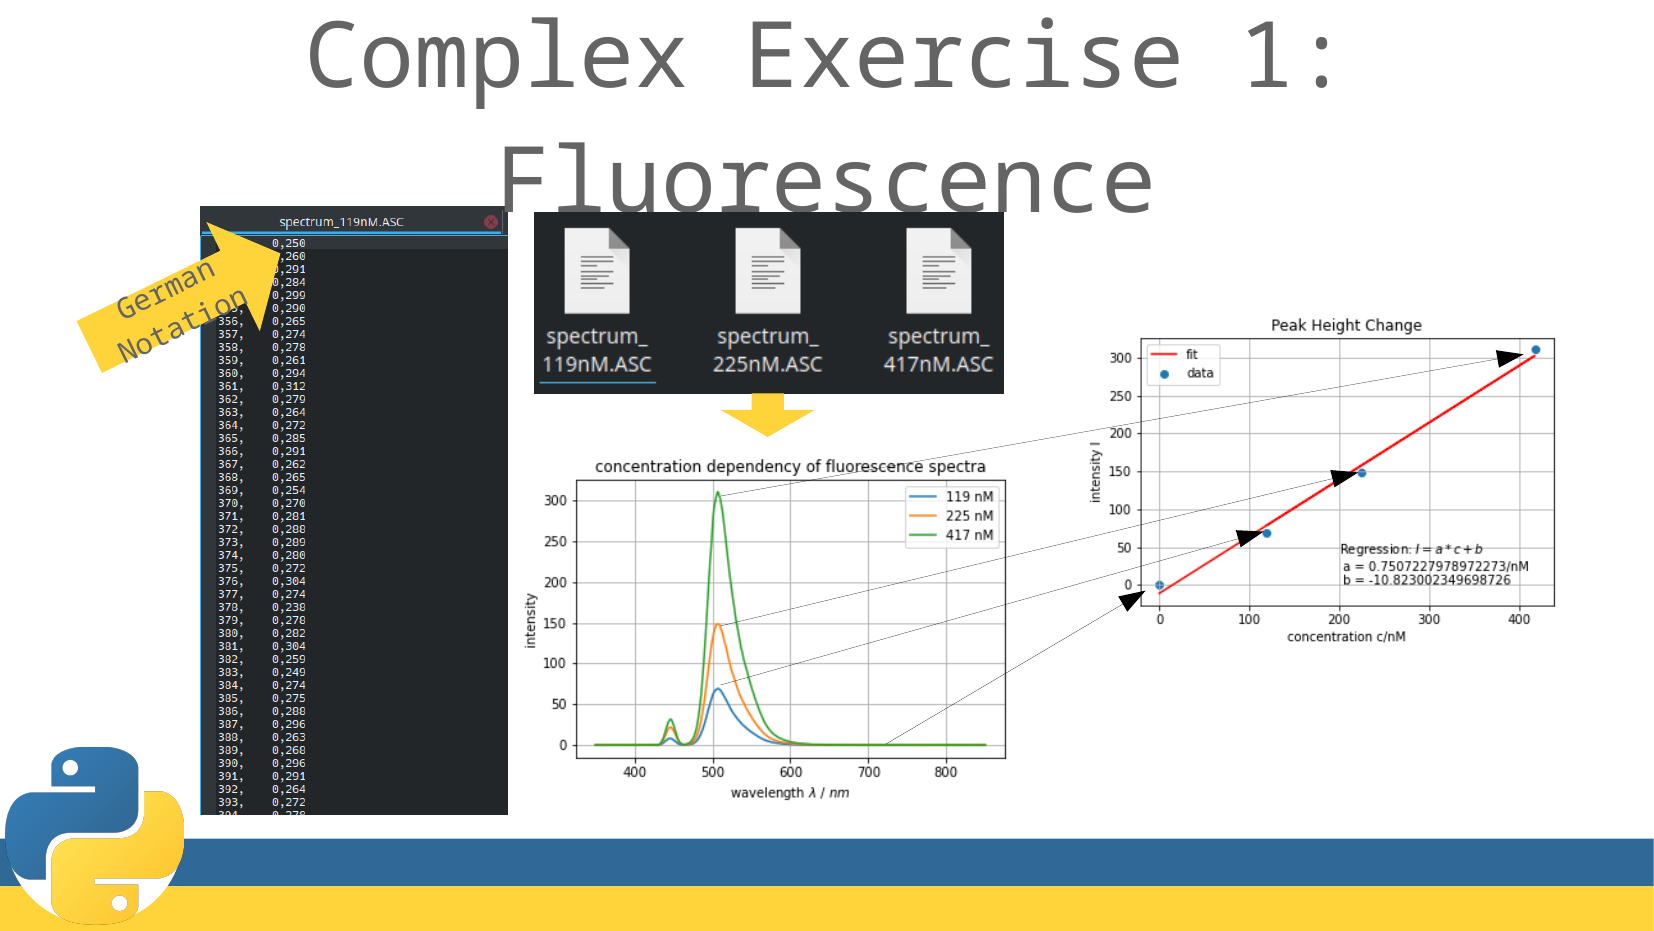

# Complex Exercise 1: Fluorescence
German
Notation